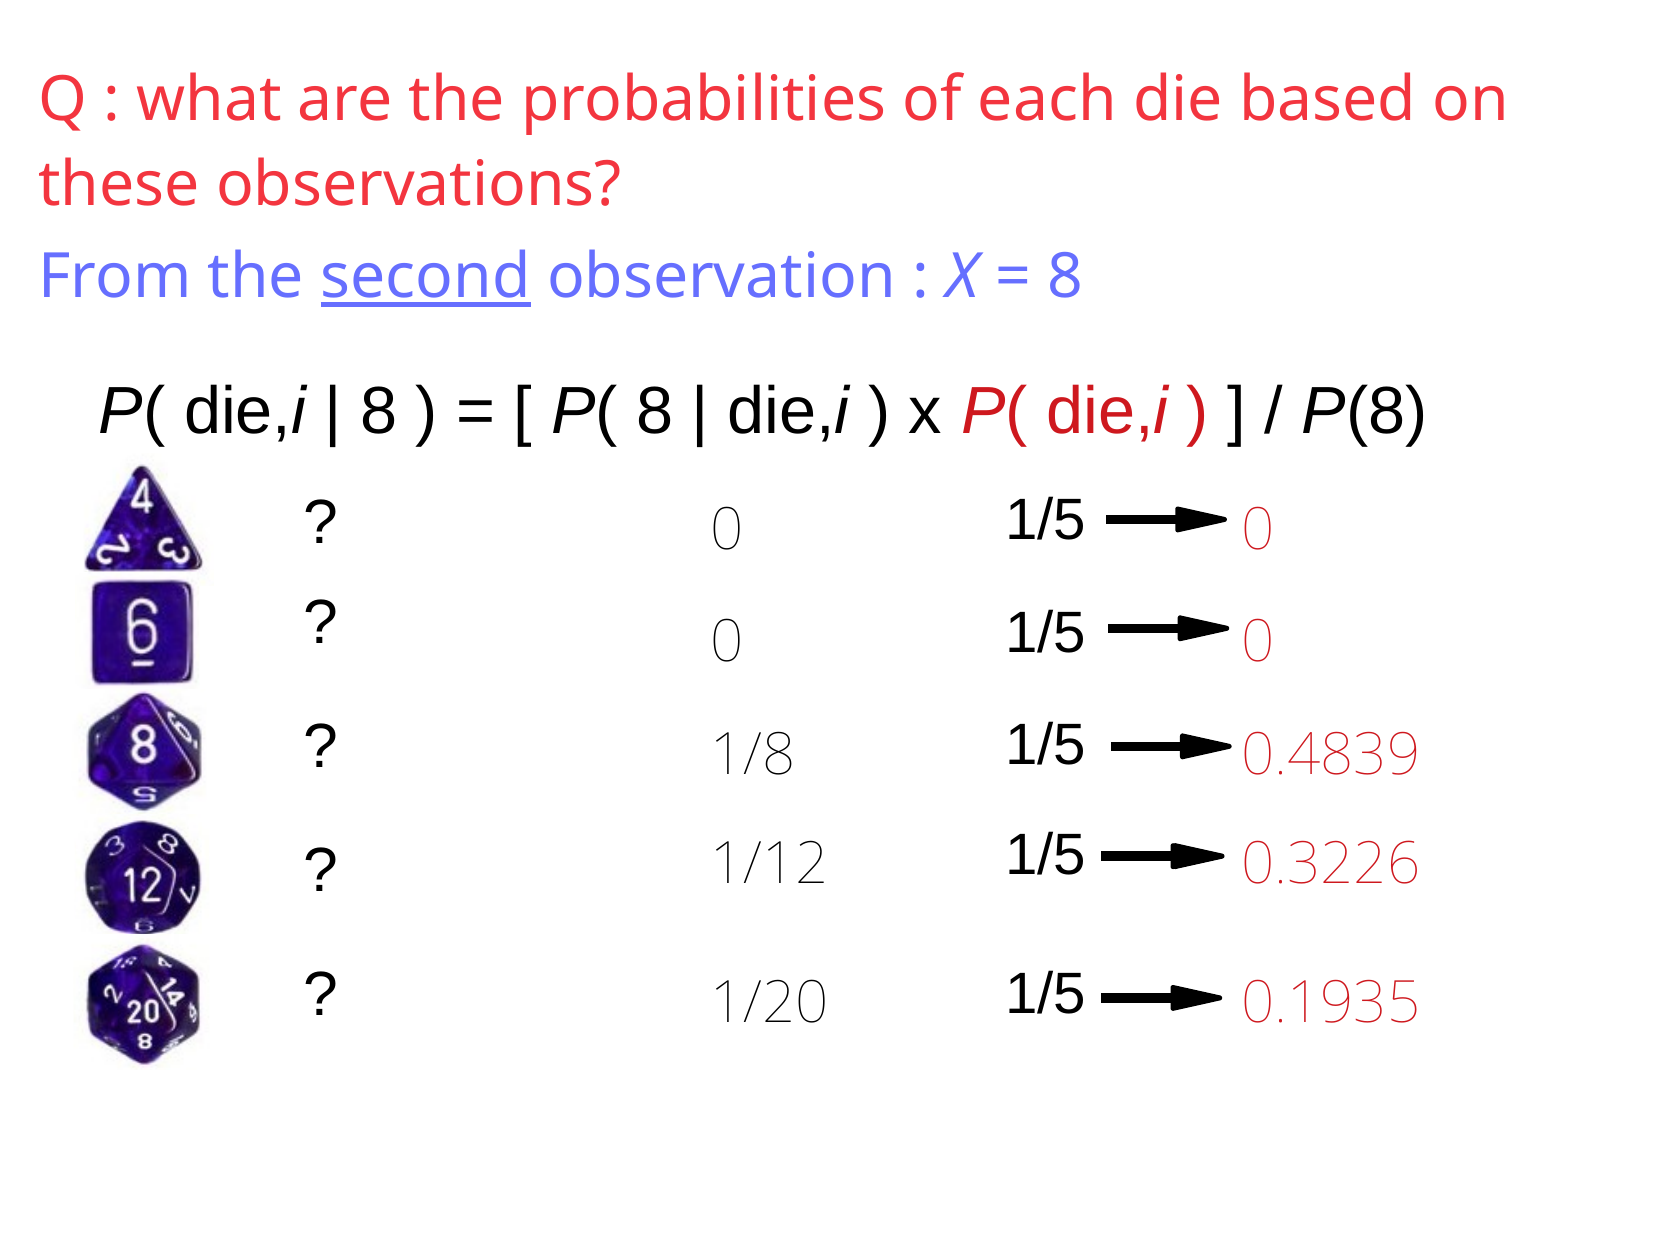

Q : what are the probabilities of each die based on these observations?
From the second observation : X = 8
P( die,i | 8 ) = [ P( 8 | die,i ) x P( die,i ) ] / P(8)
?
0
1/5
0
?
0
1/5
0
?
1/8
1/5
0.4839
1/12
1/5
0.3226
?
?
1/20
1/5
0.1935